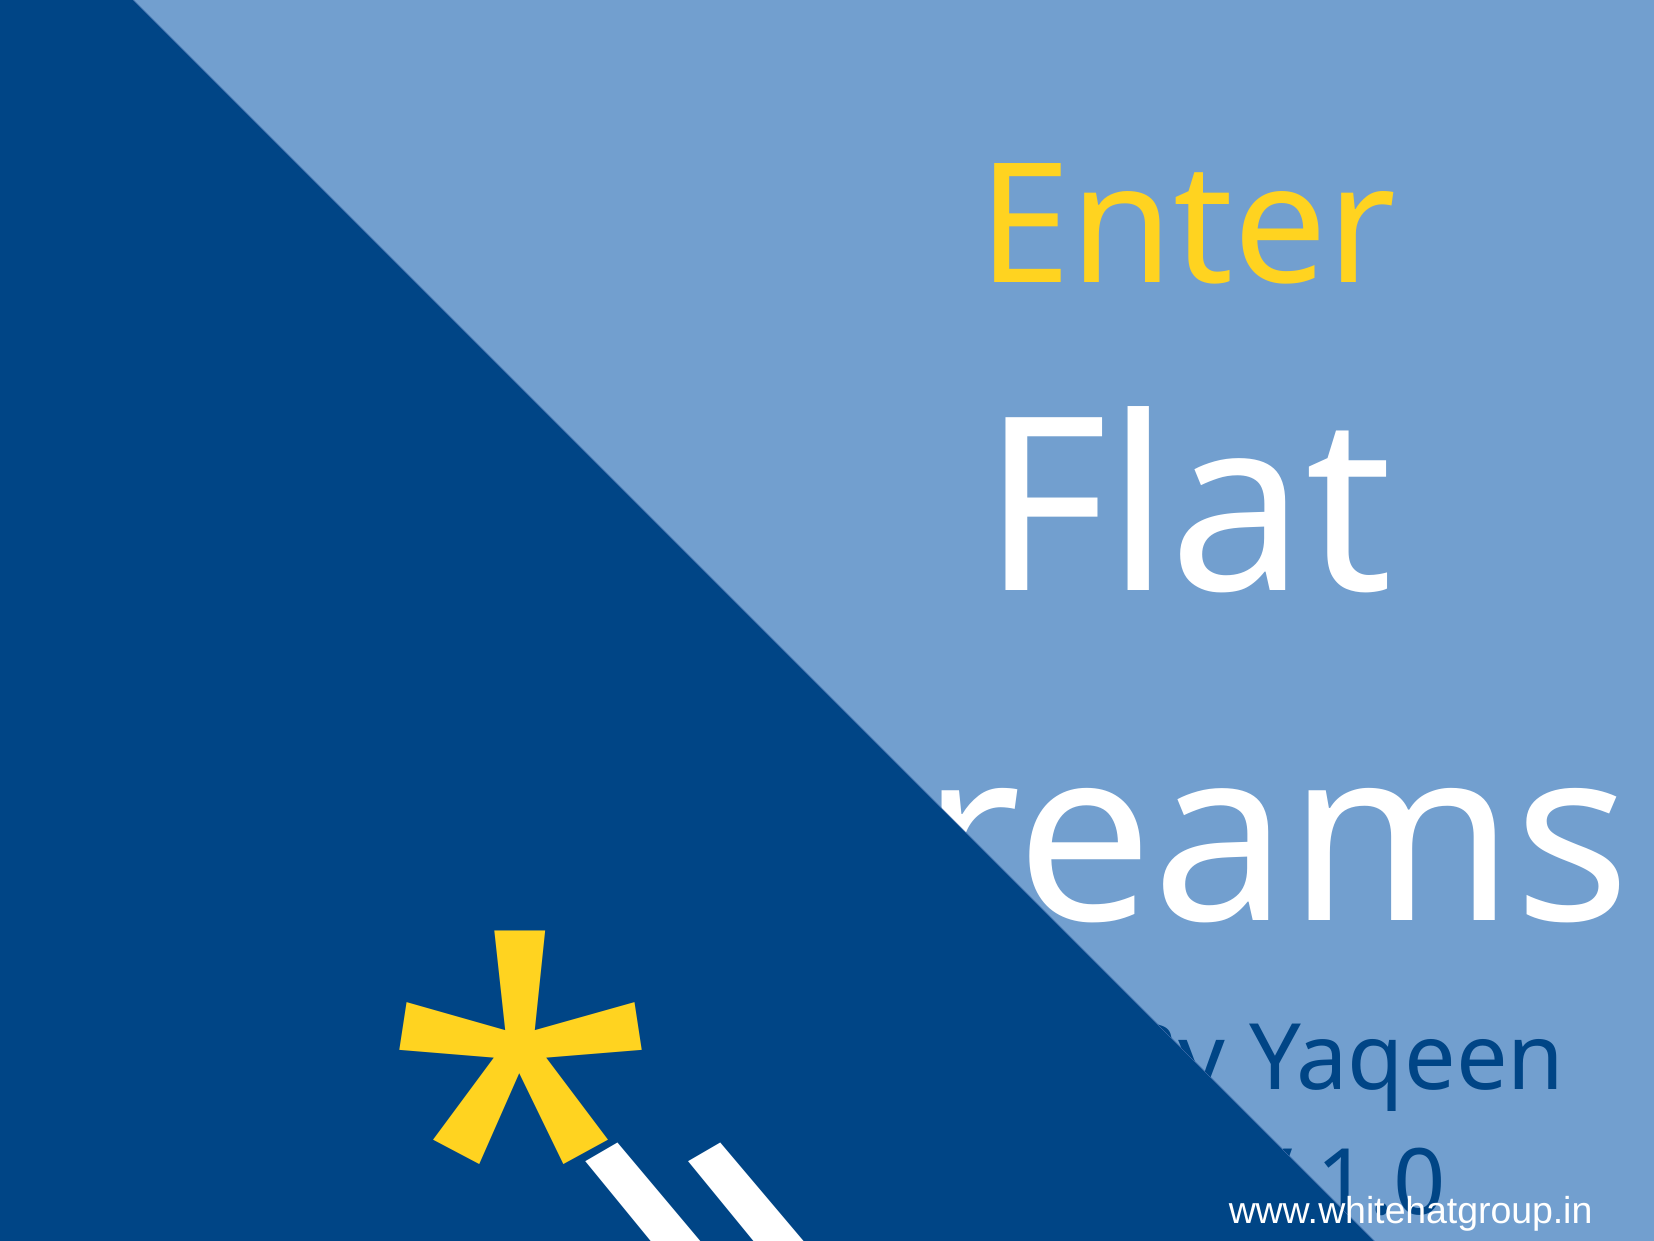

Welcome to Flat Dreams
»
Enter
Flat
Dreams
 By Yaqeen
 V 1.0
X
What?
Why?
How Much?
Features
Credits
What are Flat Dreams
It's a fully customizable, free to use, royalty-free Open Document Presentation Template...
Why
Flat Dreams
Because of it's
2D Flat UI.
Flat UI
is the
Future
of UI...
Free
As In Beer :)
Use it, Edit it, Mod it, Trash it, Update it.
Flat Dreams
are for free
For you
Flat
Design
Designed in
Libre
Office
Moddable
Vector
Graphics
Shapes
Who
Designed
This?
Time to
Meet
It's
Maker
Behold
Yaqeen
*
»
?
Wanna know more
:)
>
Learn more
*
Read more
www.whitehatgroup.in